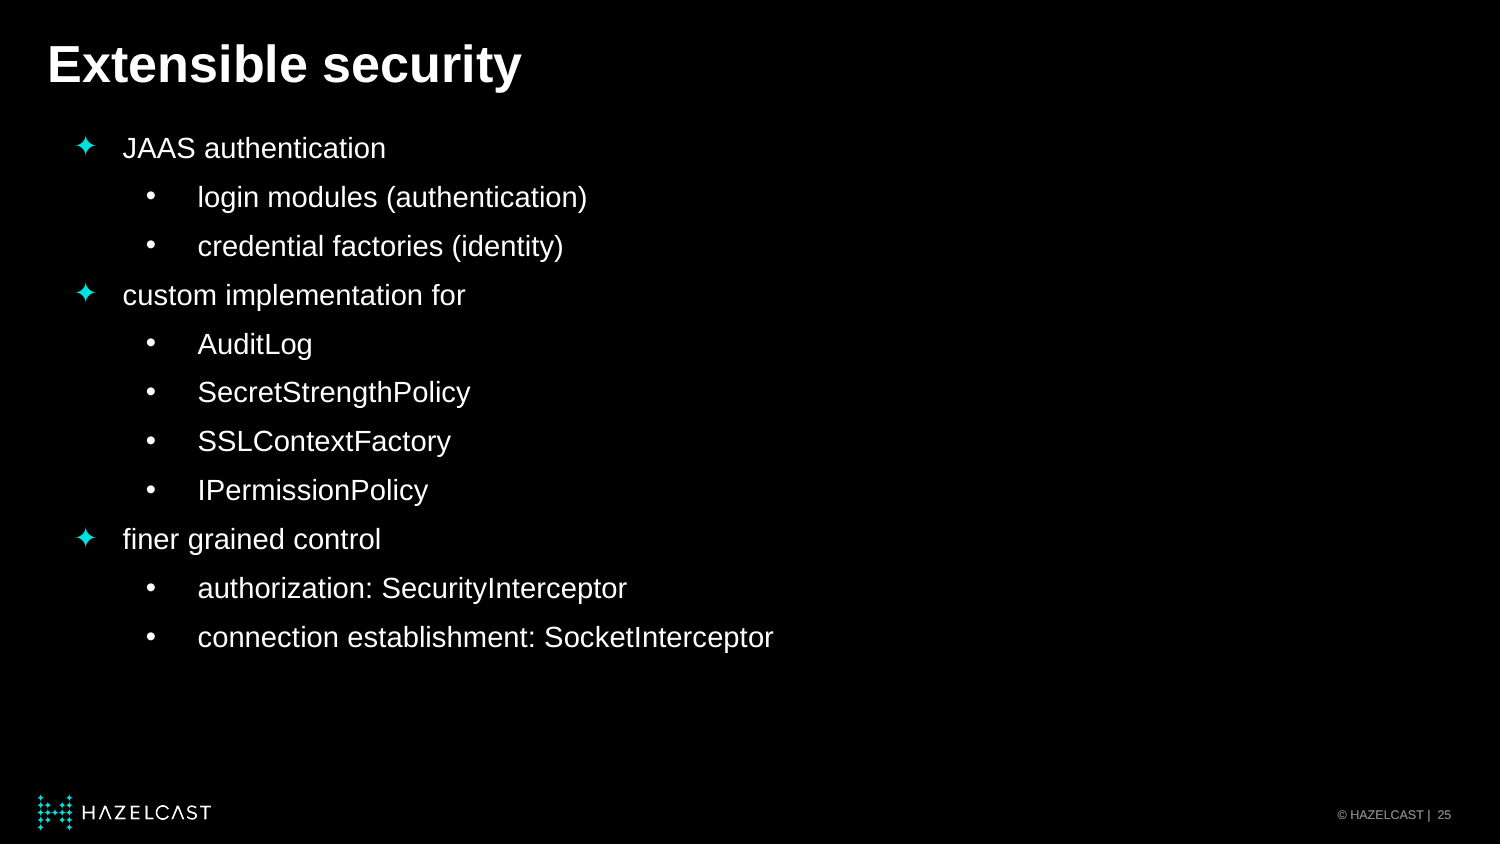

# Extensible security
JAAS authentication
login modules (authentication)
credential factories (identity)
custom implementation for
AuditLog
SecretStrengthPolicy
SSLContextFactory
IPermissionPolicy
finer grained control
authorization: SecurityInterceptor
connection establishment: SocketInterceptor